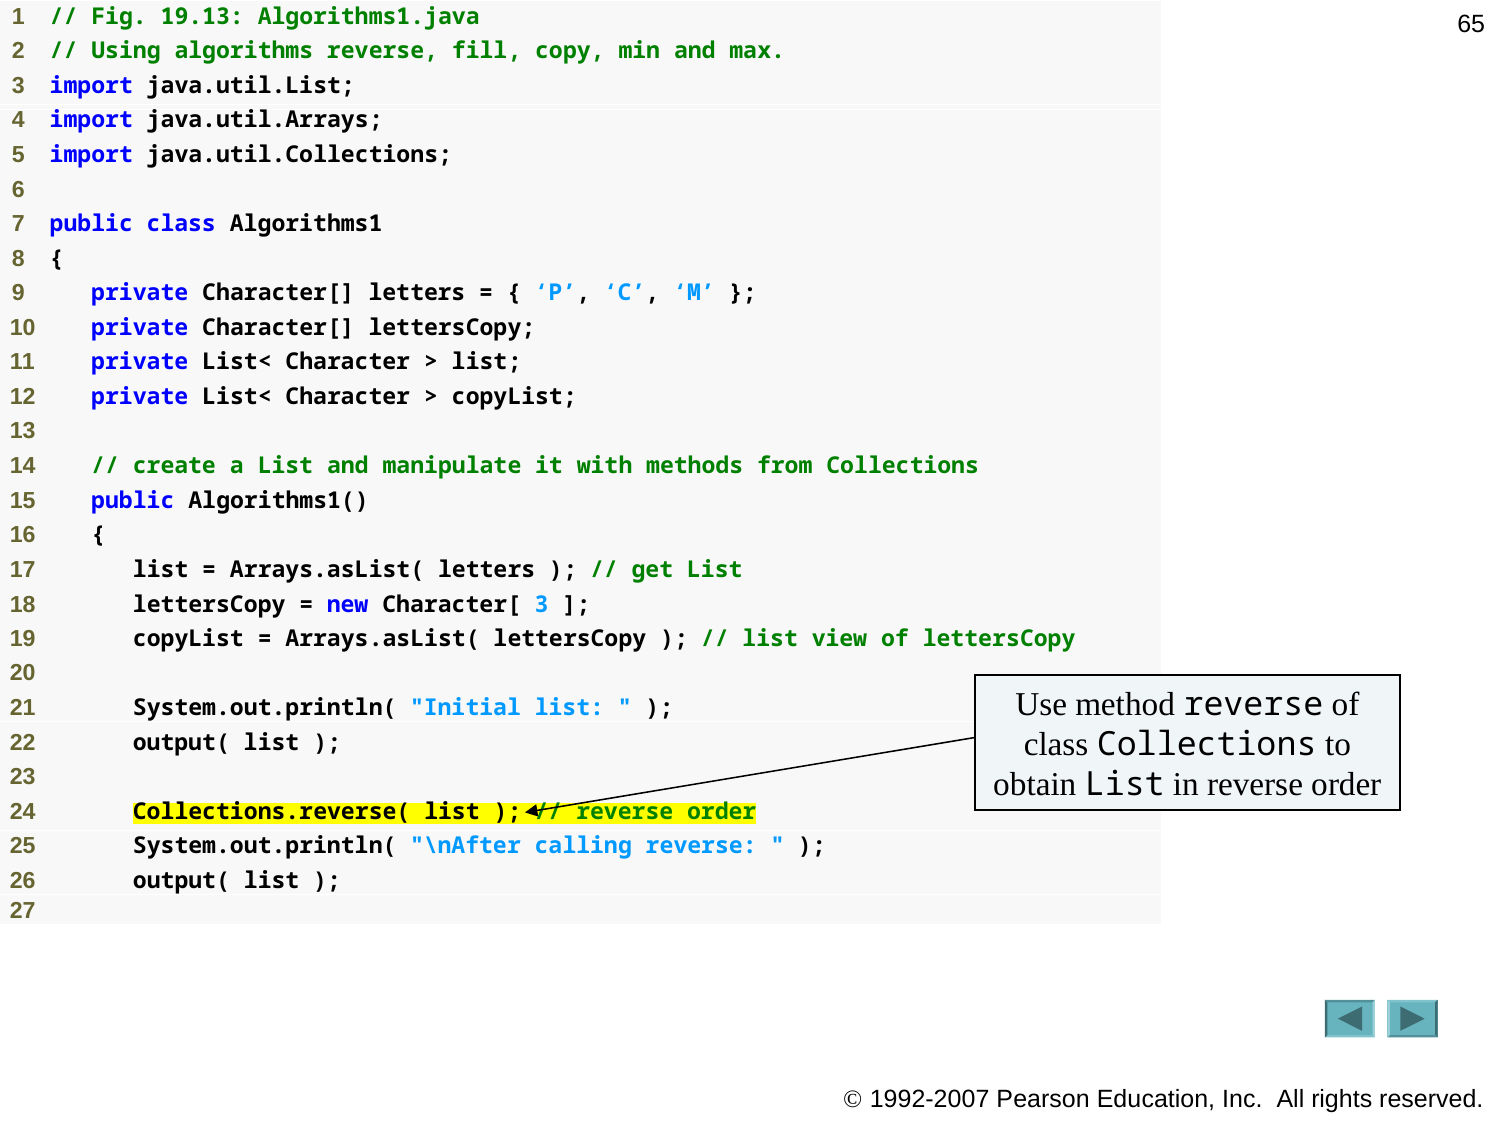

#
Use method reverse of class Collections to obtain List in reverse order